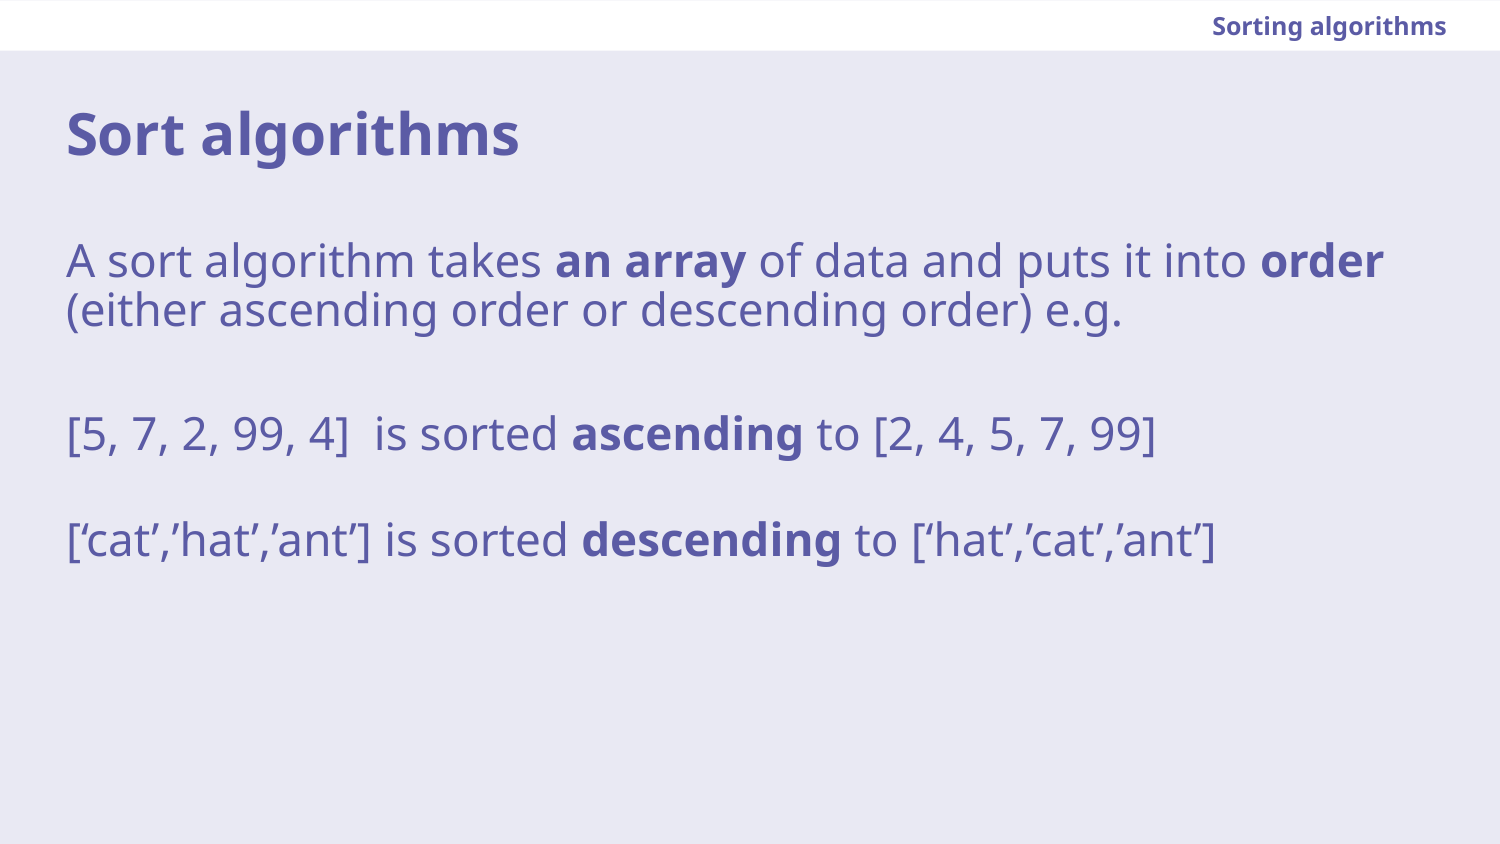

# Sorting algorithms
Sort algorithms
A sort algorithm takes an array of data and puts it into order (either ascending order or descending order) e.g.
[5, 7, 2, 99, 4] is sorted ascending to [2, 4, 5, 7, 99]
[‘cat’,’hat’,’ant’] is sorted descending to [‘hat’,’cat’,’ant’]